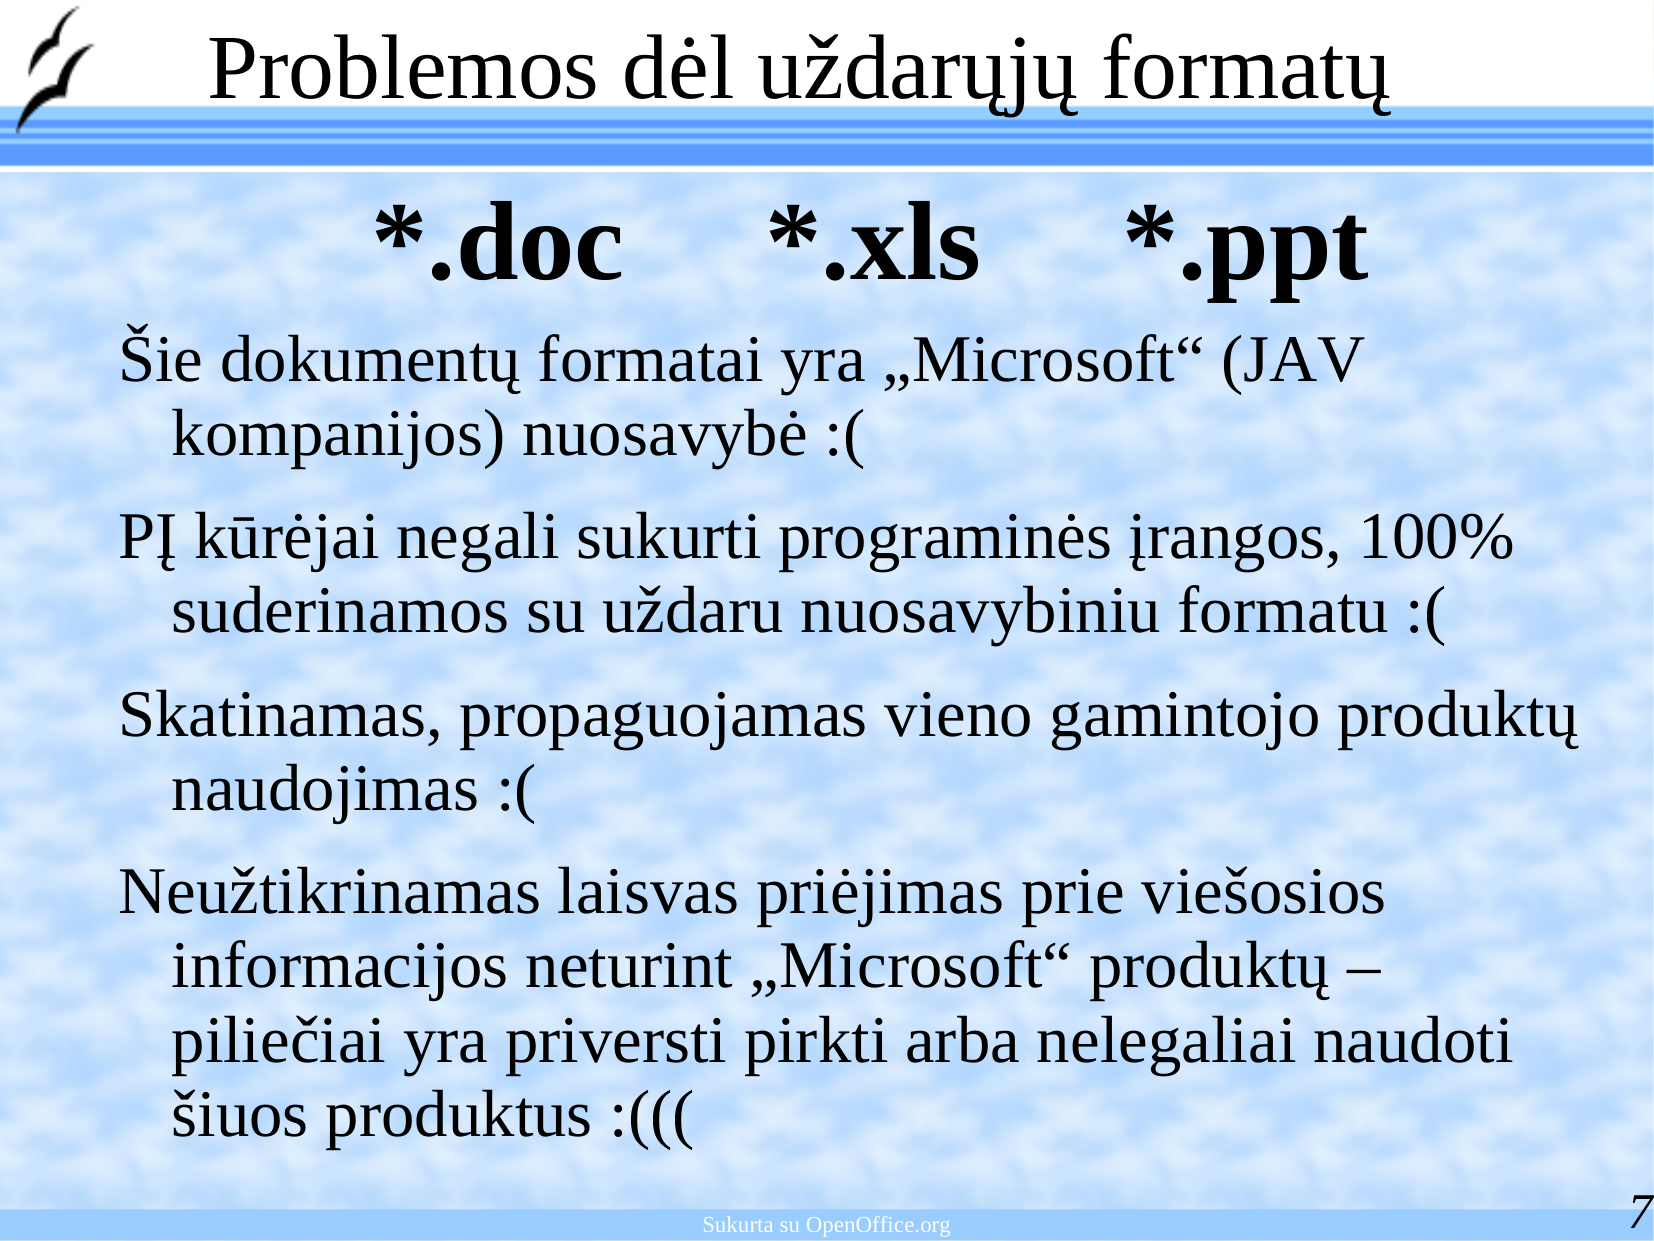

# Problemos dėl uždarųjų formatų
*.doc *.xls *.ppt
Šie dokumentų formatai yra „Microsoft“ (JAV kompanijos) nuosavybė :(
PĮ kūrėjai negali sukurti programinės įrangos, 100% suderinamos su uždaru nuosavybiniu formatu :(
Skatinamas, propaguojamas vieno gamintojo produktų naudojimas :(
Neužtikrinamas laisvas priėjimas prie viešosios informacijos neturint „Microsoft“ produktų – piliečiai yra priversti pirkti arba nelegaliai naudoti šiuos produktus :(((